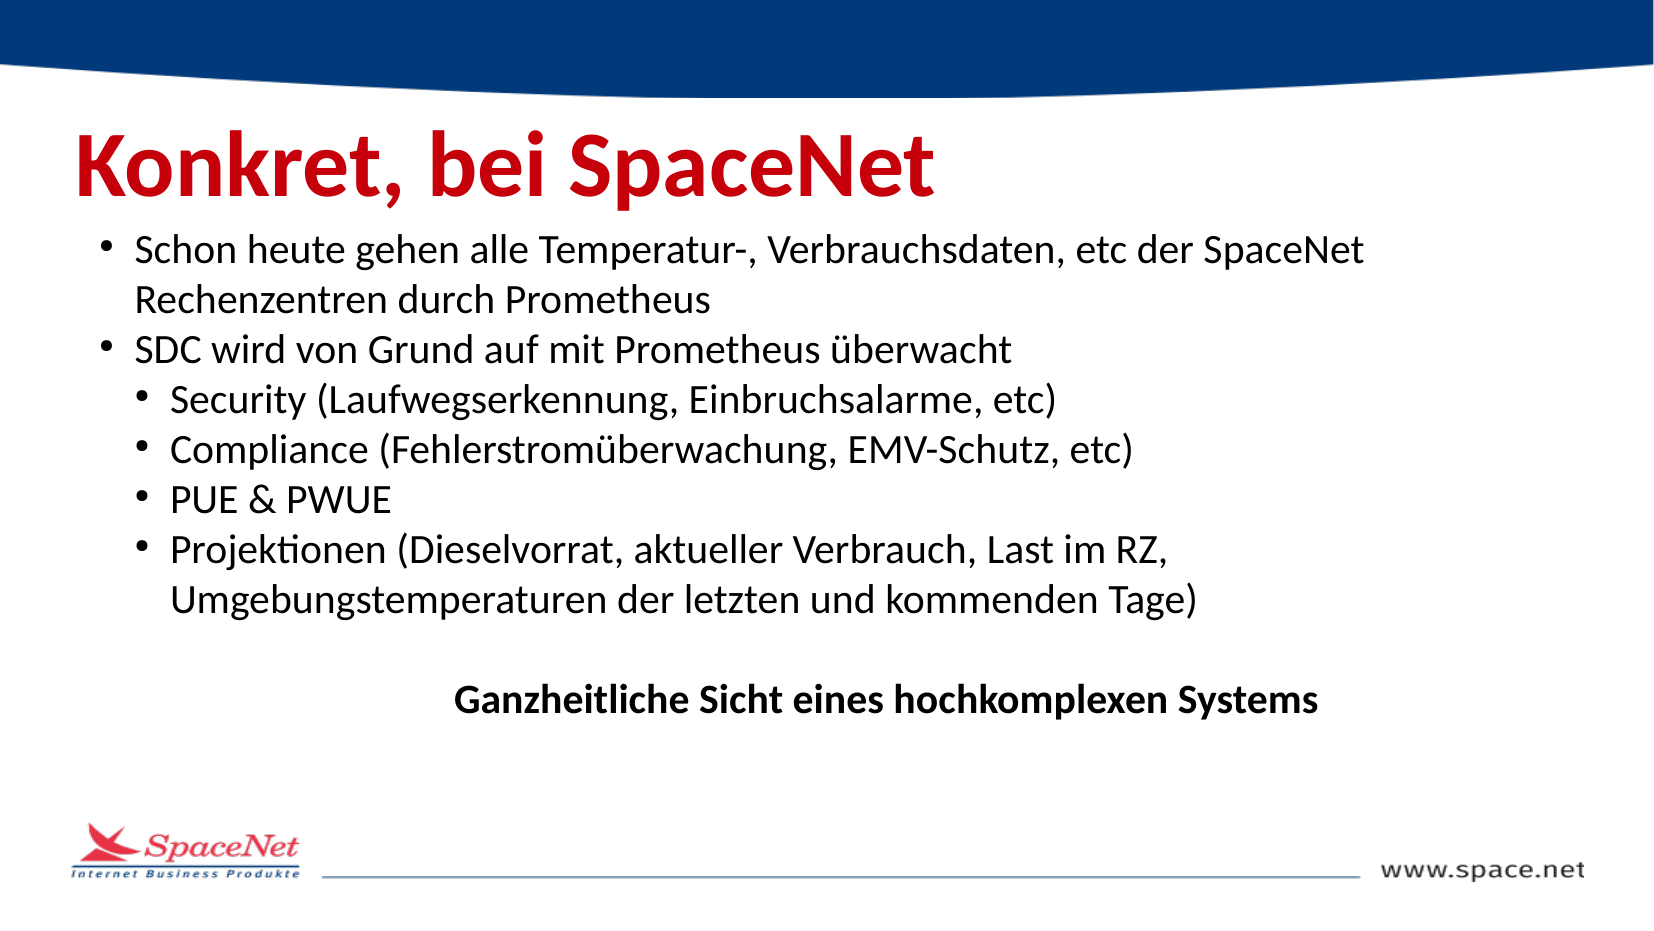

Konkret, bei SpaceNet
Schon heute gehen alle Temperatur-, Verbrauchsdaten, etc der SpaceNet Rechenzentren durch Prometheus
SDC wird von Grund auf mit Prometheus überwacht
Security (Laufwegserkennung, Einbruchsalarme, etc)
Compliance (Fehlerstromüberwachung, EMV-Schutz, etc)
PUE & PWUE
Projektionen (Dieselvorrat, aktueller Verbrauch, Last im RZ, Umgebungstemperaturen der letzten und kommenden Tage)
Ganzheitliche Sicht eines hochkomplexen Systems